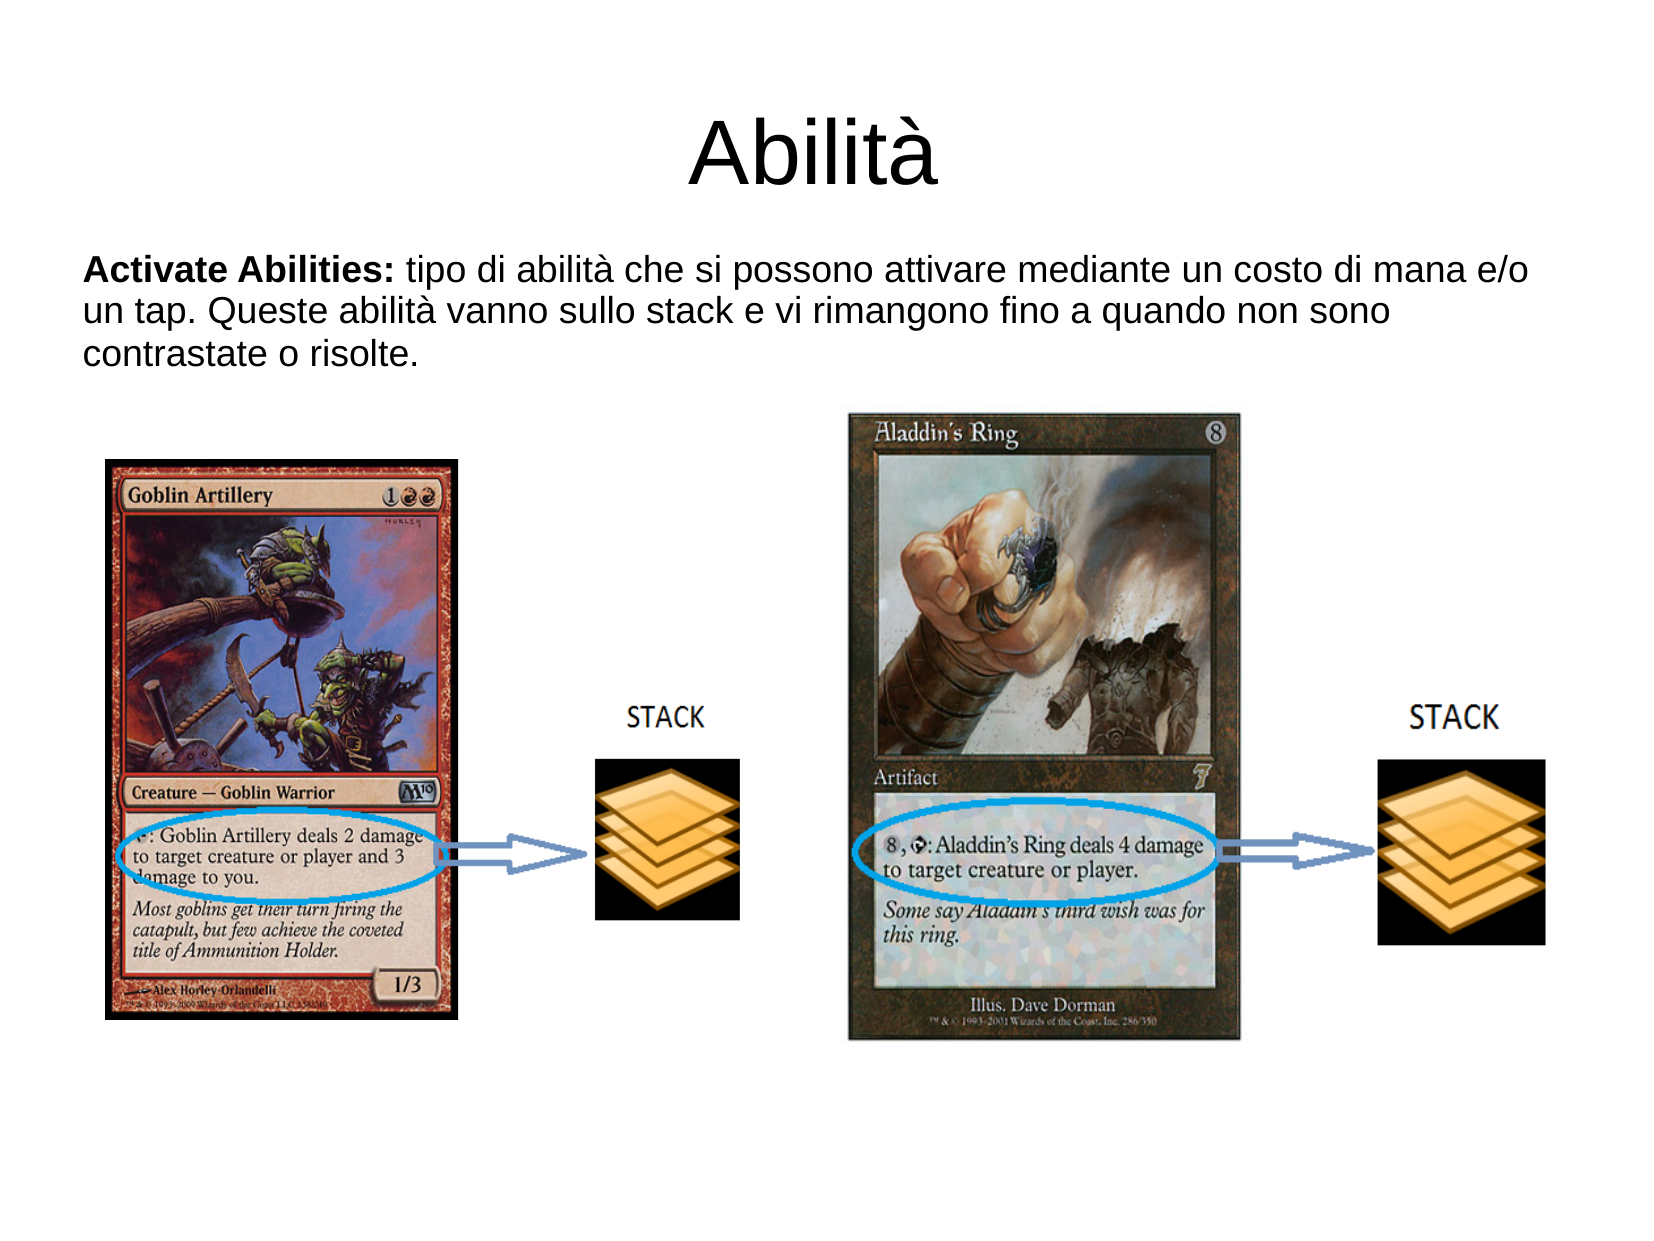

# Abilità
Activate Abilities: tipo di abilità che si possono attivare mediante un costo di mana e/o un tap. Queste abilità vanno sullo stack e vi rimangono fino a quando non sono contrastate o risolte.